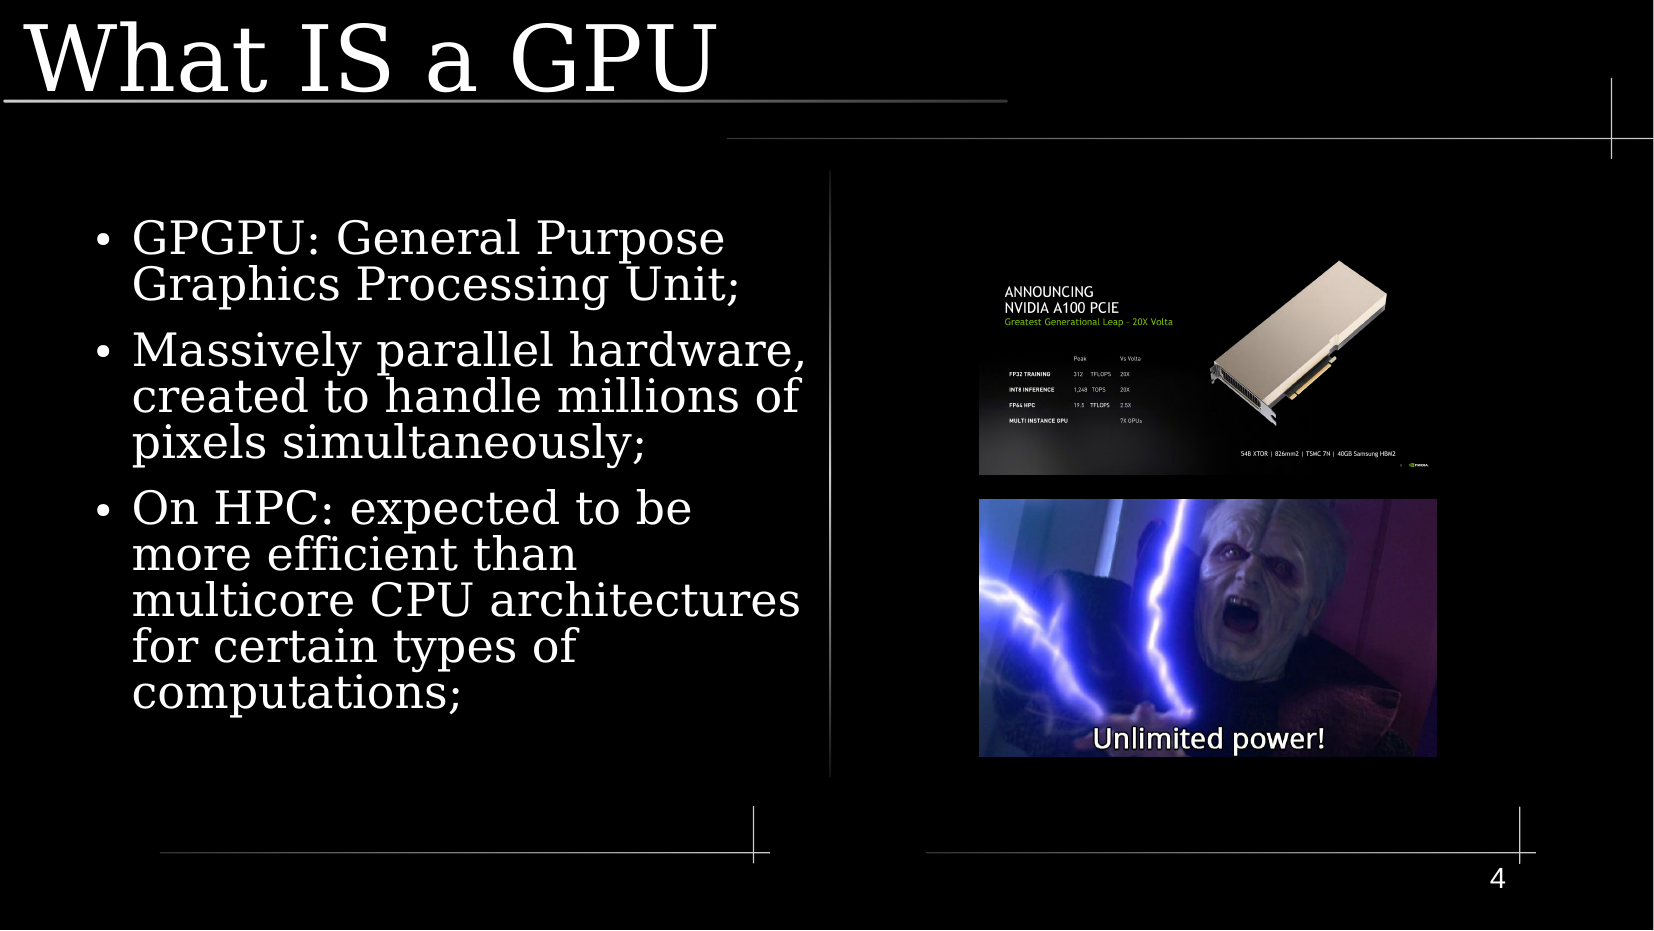

# What IS a GPU
GPGPU: General Purpose Graphics Processing Unit;
Massively parallel hardware, created to handle millions of pixels simultaneously;
On HPC: expected to be more efficient than multicore CPU architectures for certain types of computations;
4